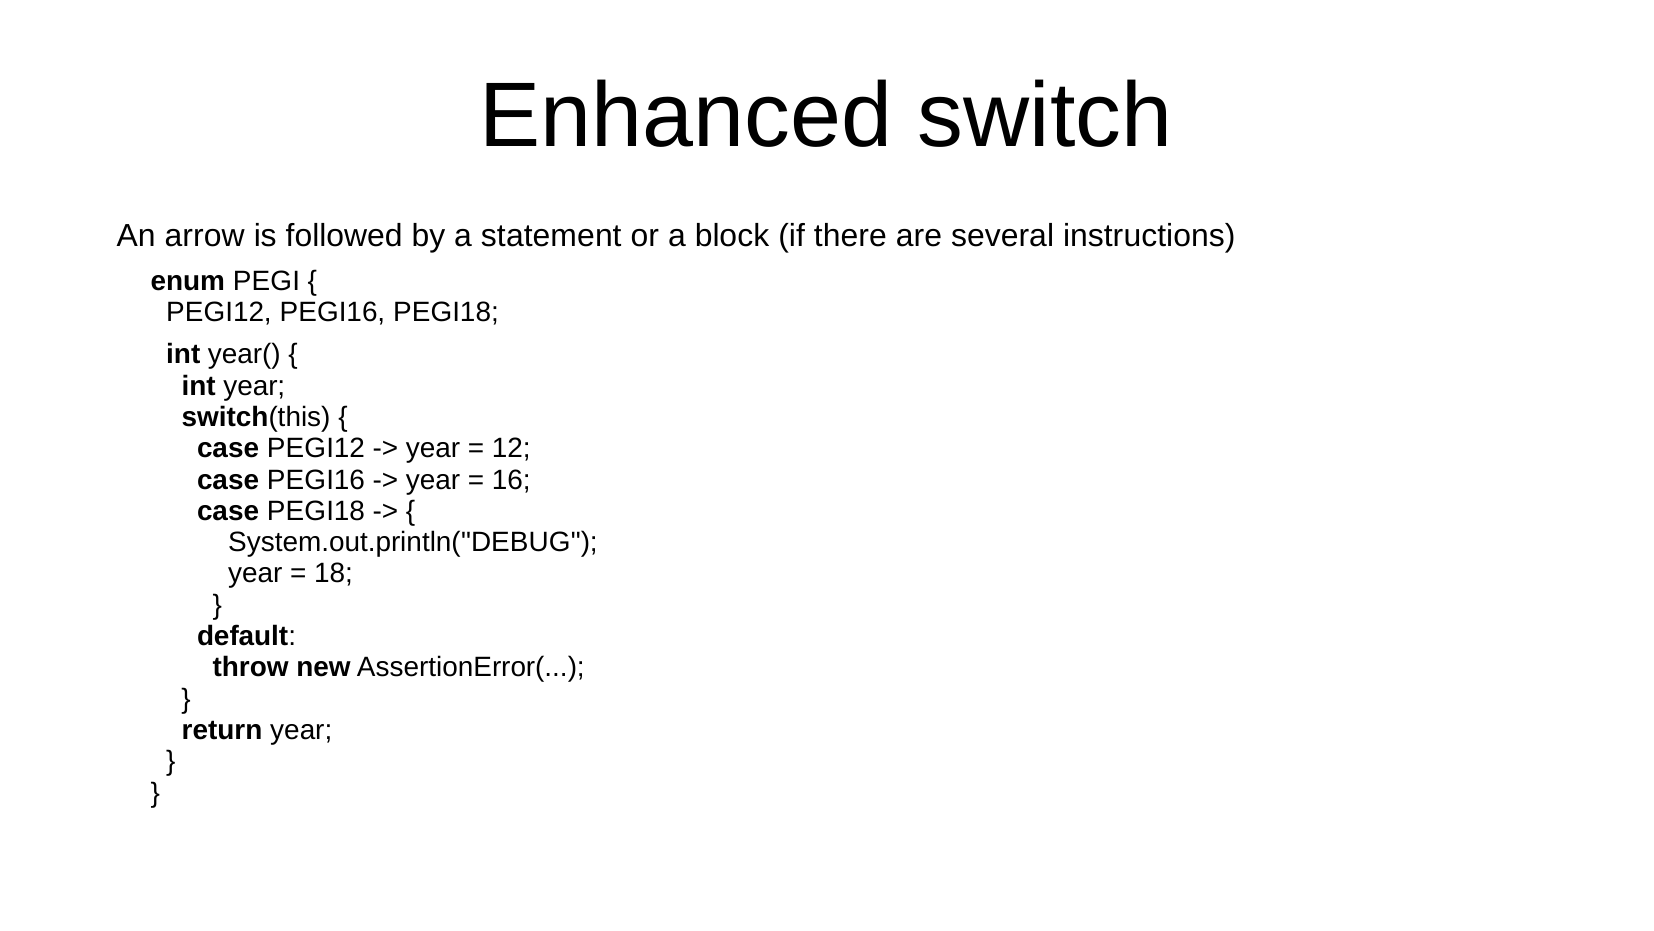

# Enhanced switch
An arrow is followed by a statement or a block (if there are several instructions)
enum PEGI {
 PEGI12, PEGI16, PEGI18;
 int year() {
 int year;
 switch(this) {
 case PEGI12 -> year = 12;
 case PEGI16 -> year = 16;
 case PEGI18 -> {
 System.out.println("DEBUG");
 year = 18;
 }
 default:
 throw new AssertionError(...);
 }
 return year;
 }
}